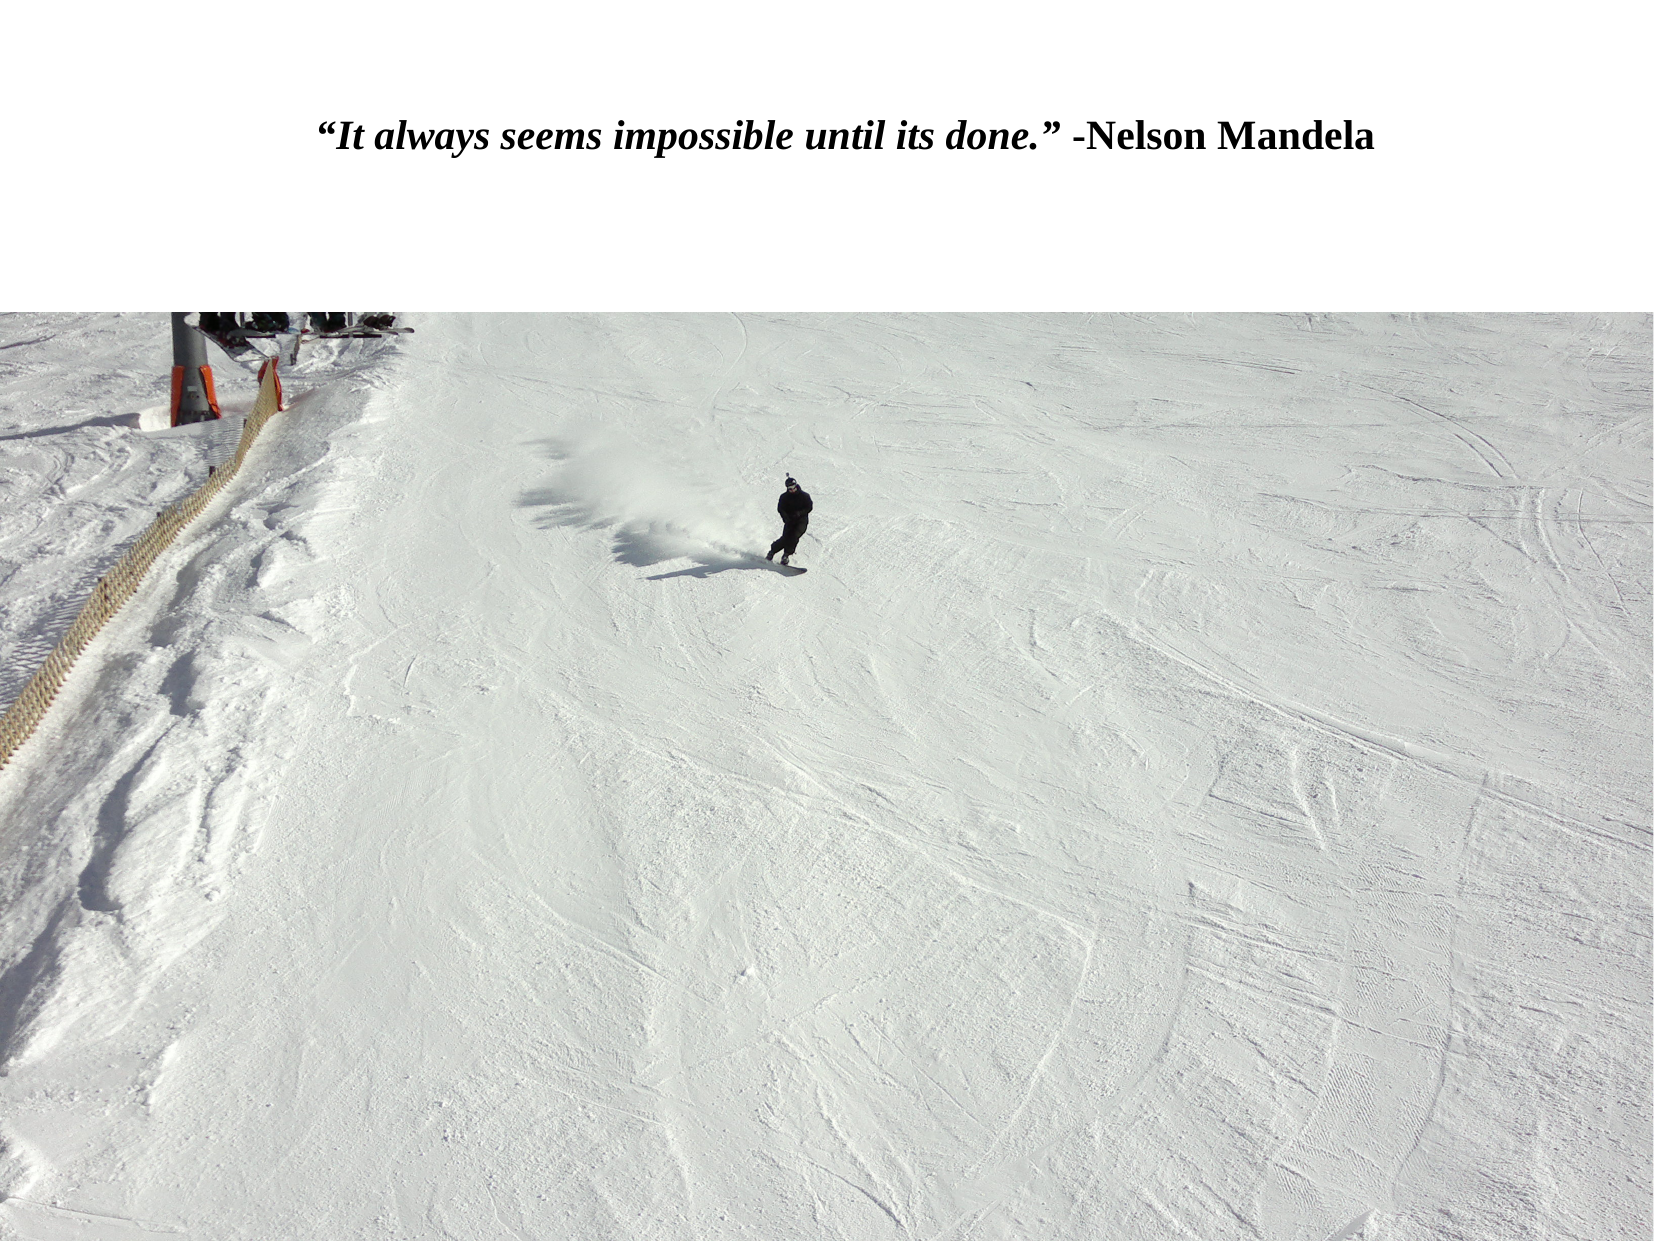

“It always seems impossible until its done.” -Nelson Mandela